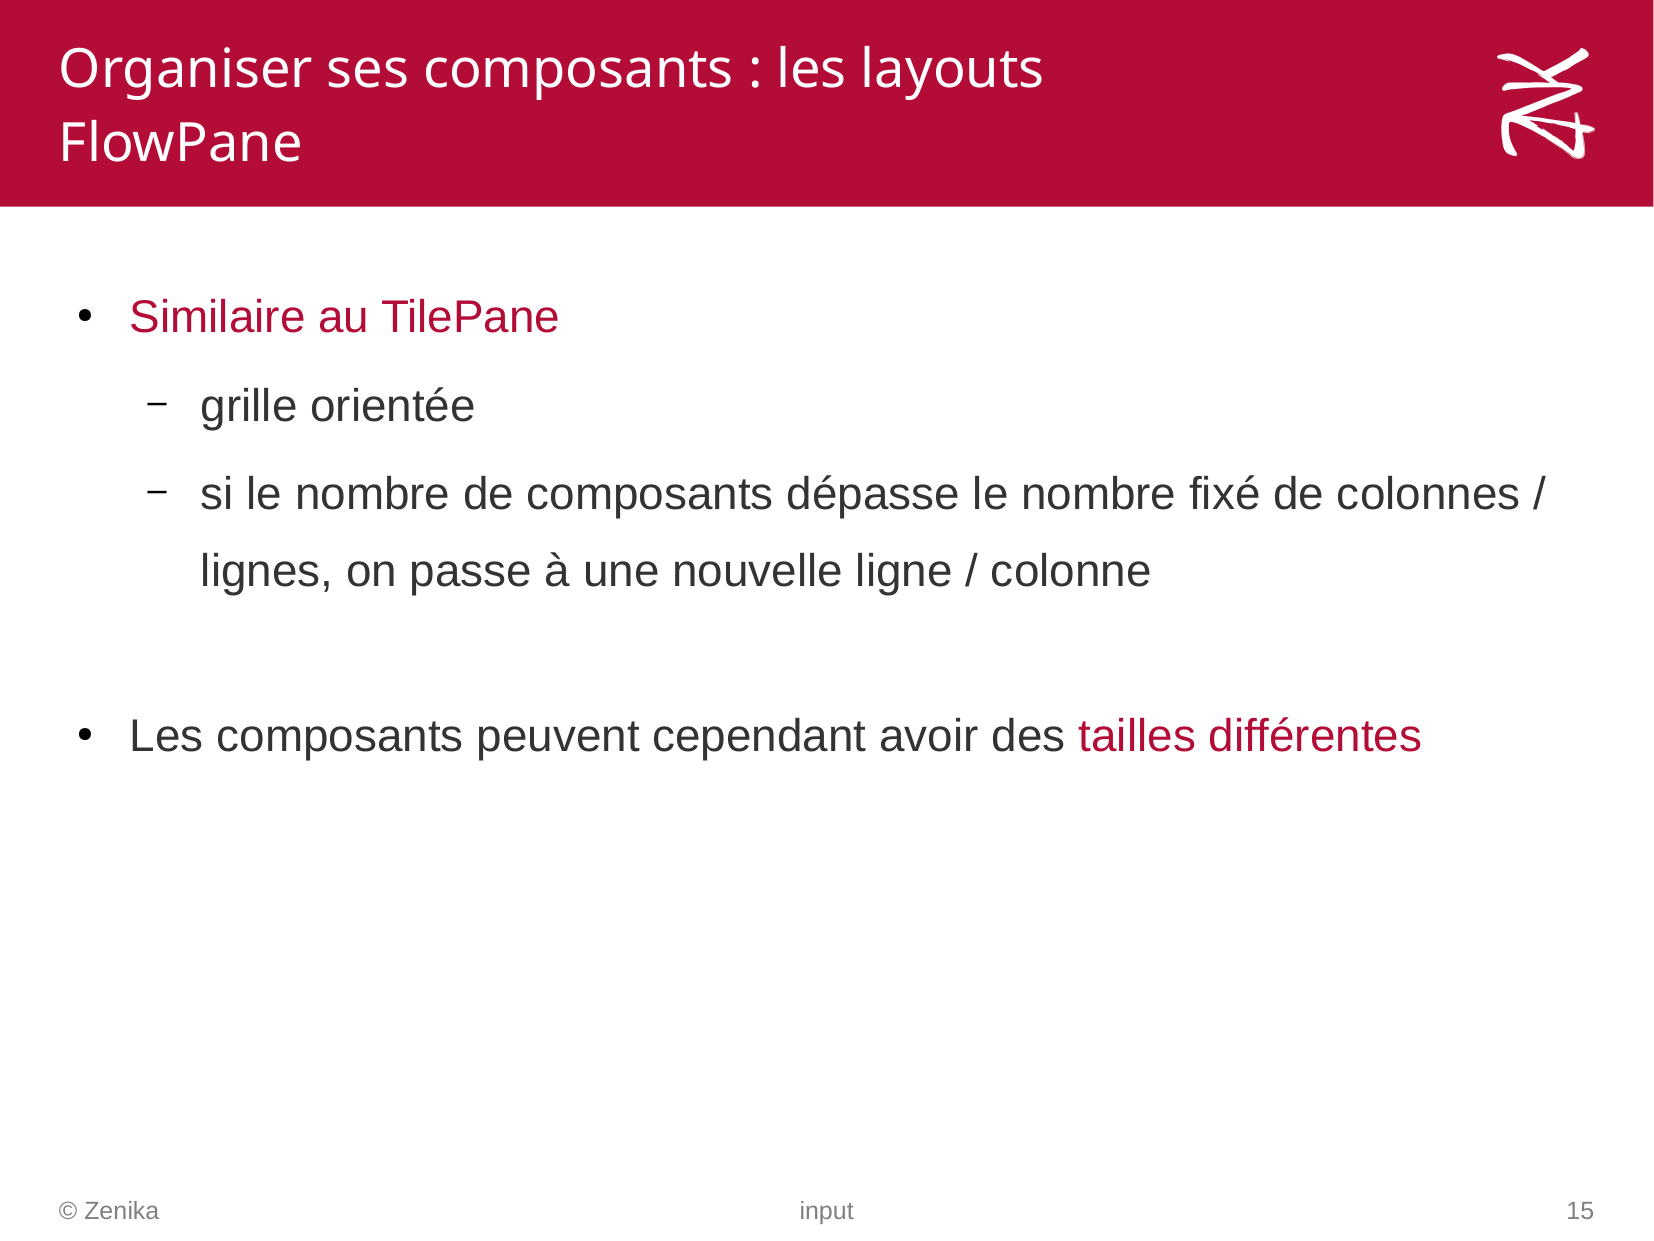

# Organiser ses composants : les layouts FlowPane
Similaire au TilePane
grille orientée
si le nombre de composants dépasse le nombre fixé de colonnes / lignes, on passe à une nouvelle ligne / colonne
Les composants peuvent cependant avoir des tailles différentes